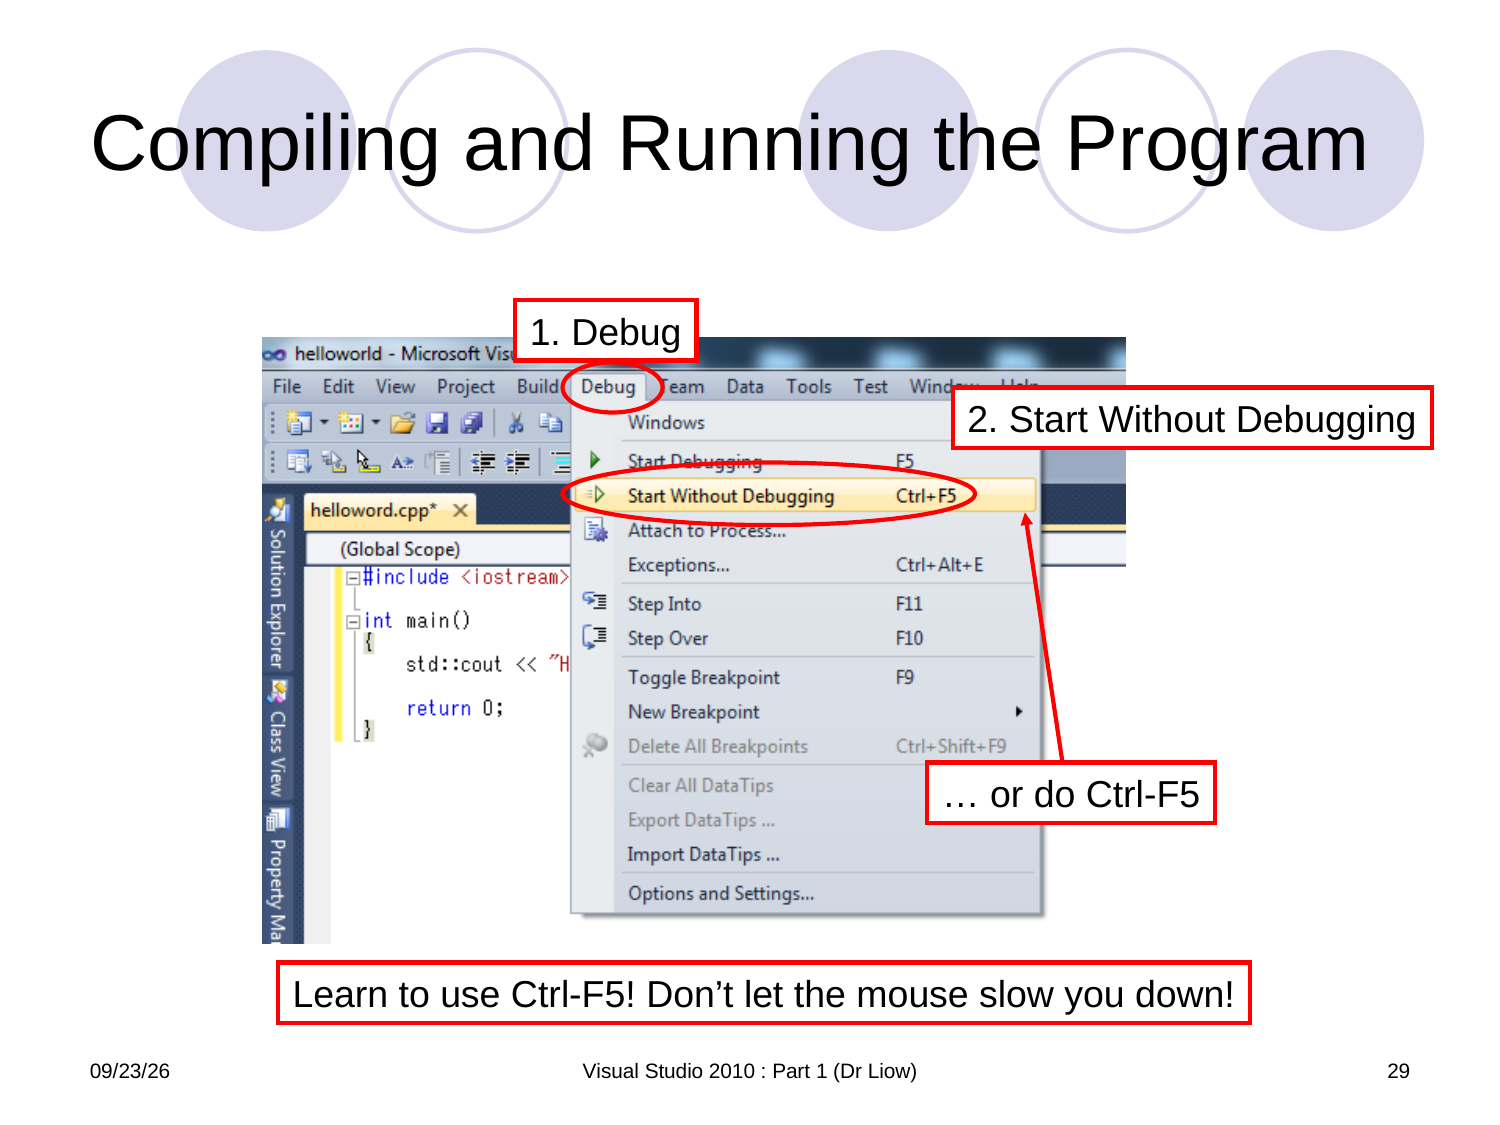

# Compiling and Running the Program
1. Debug
2. Start Without Debugging
… or do Ctrl-F5
Learn to use Ctrl-F5! Don’t let the mouse slow you down!
Visual Studio 2010 : Part 1 (Dr Liow)